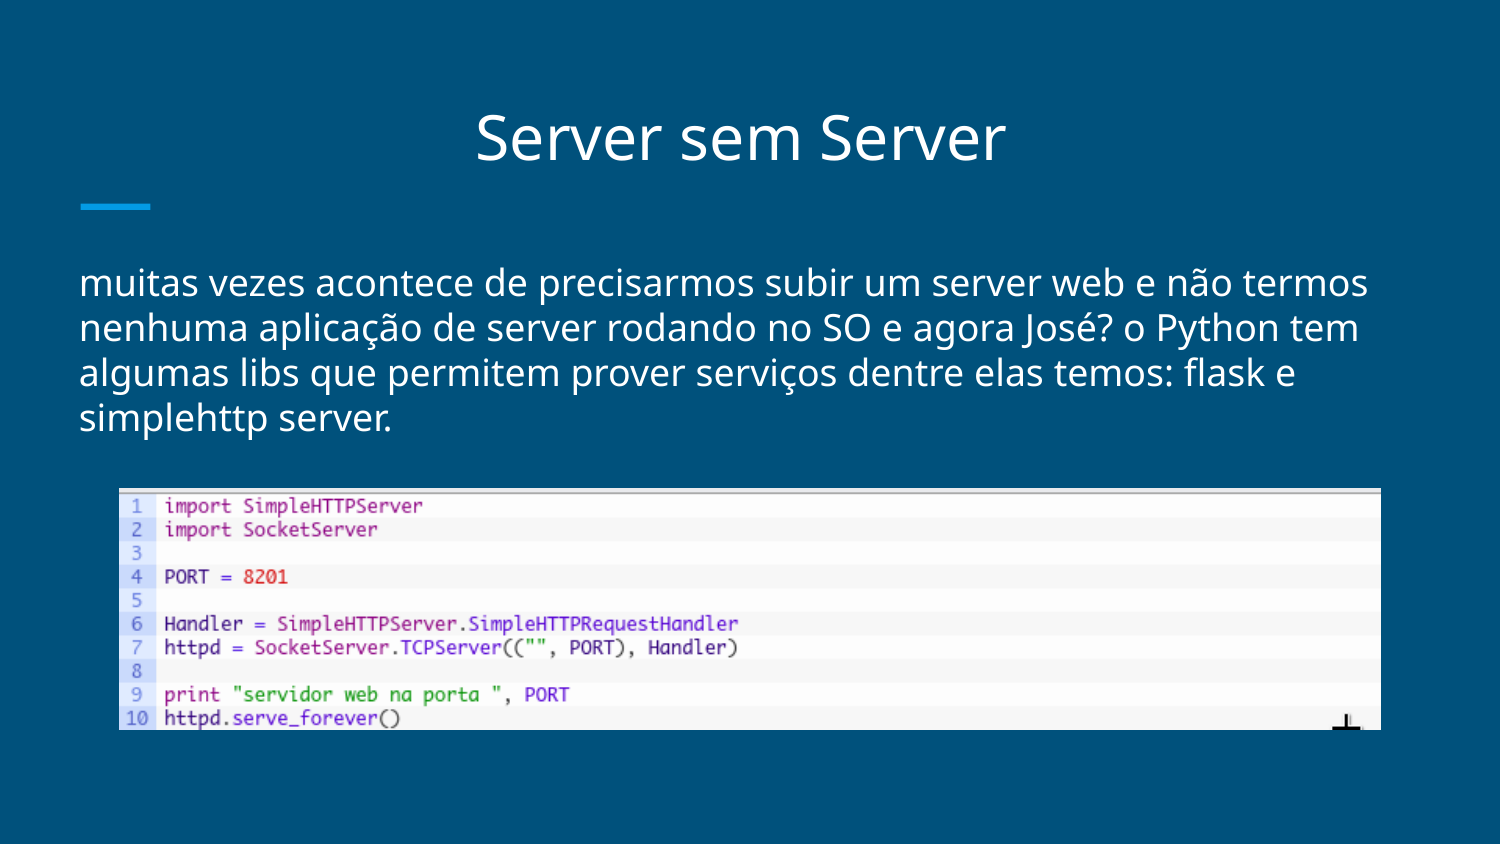

# Server sem Server
muitas vezes acontece de precisarmos subir um server web e não termos nenhuma aplicação de server rodando no SO e agora José? o Python tem algumas libs que permitem prover serviços dentre elas temos: flask e simplehttp server.